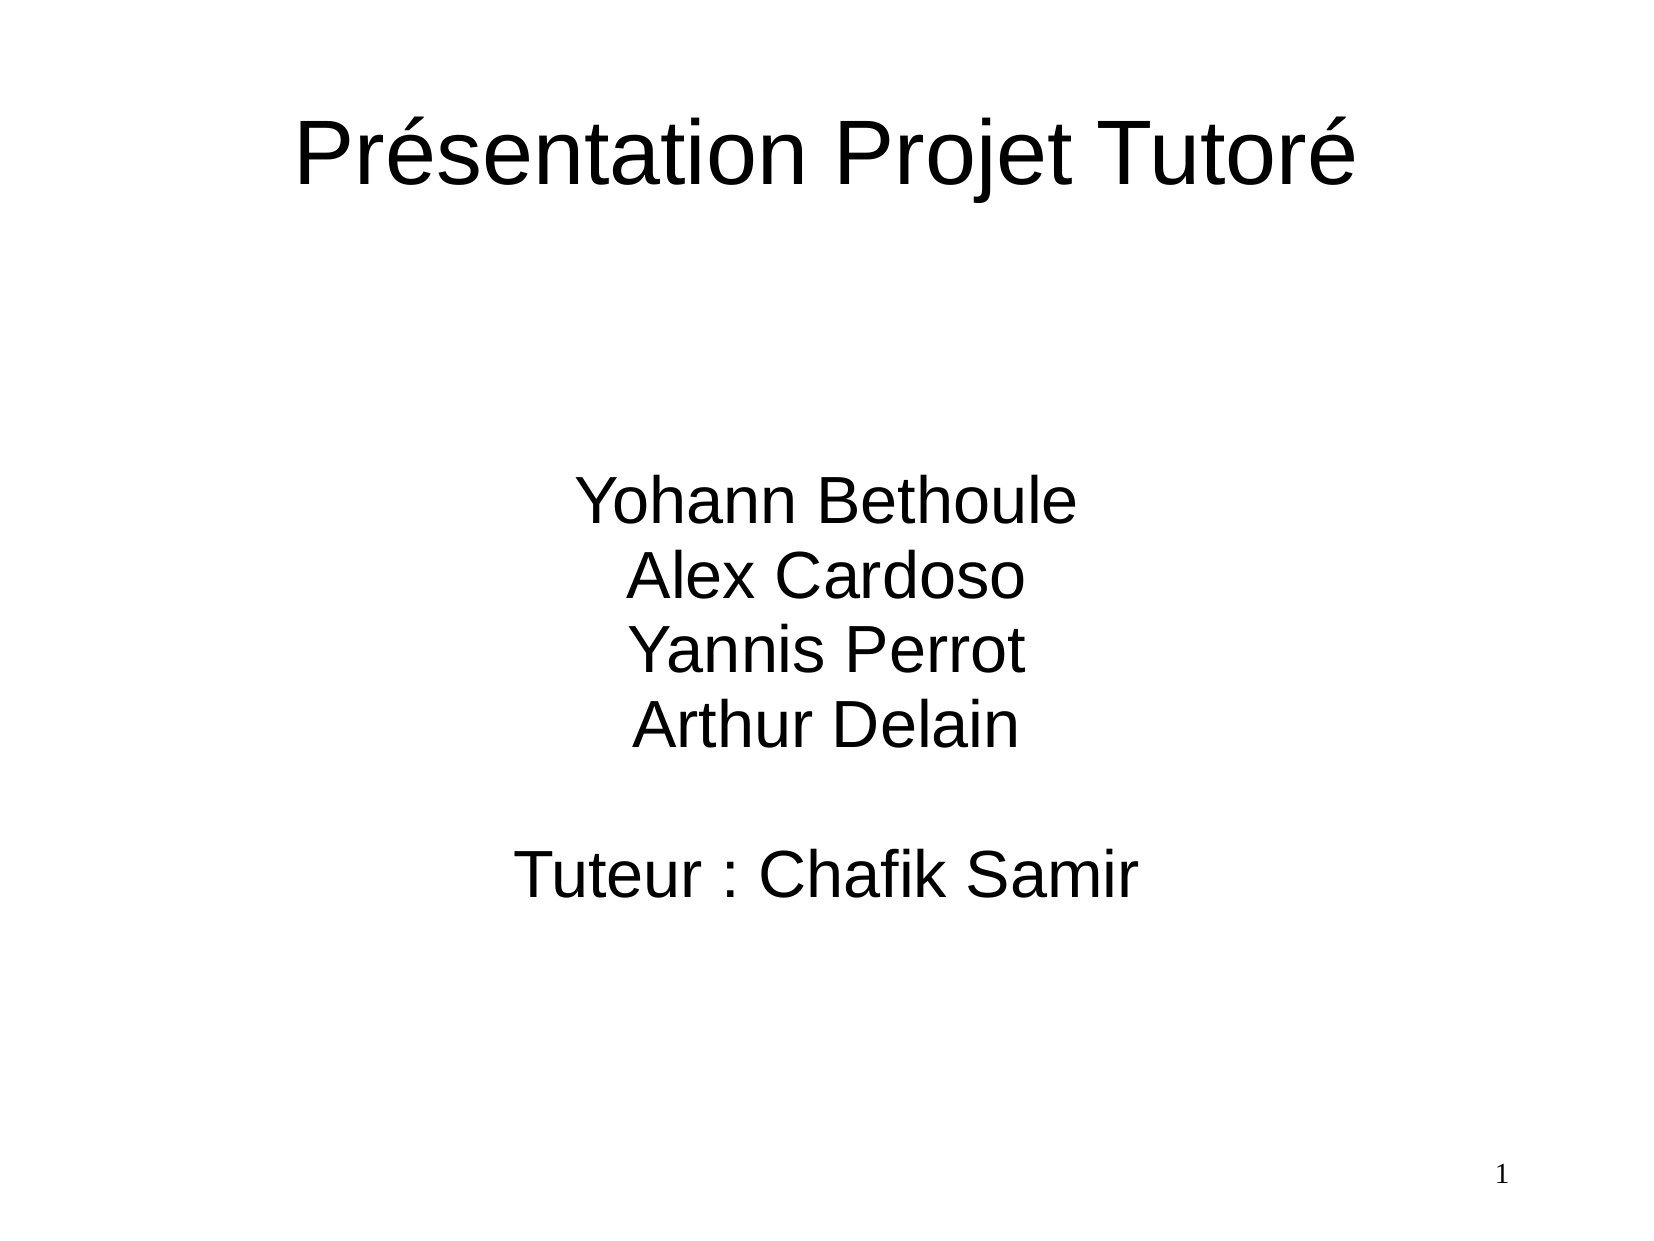

# Présentation Projet Tutoré
Yohann Bethoule
Alex Cardoso
Yannis Perrot
Arthur Delain
Tuteur : Chafik Samir